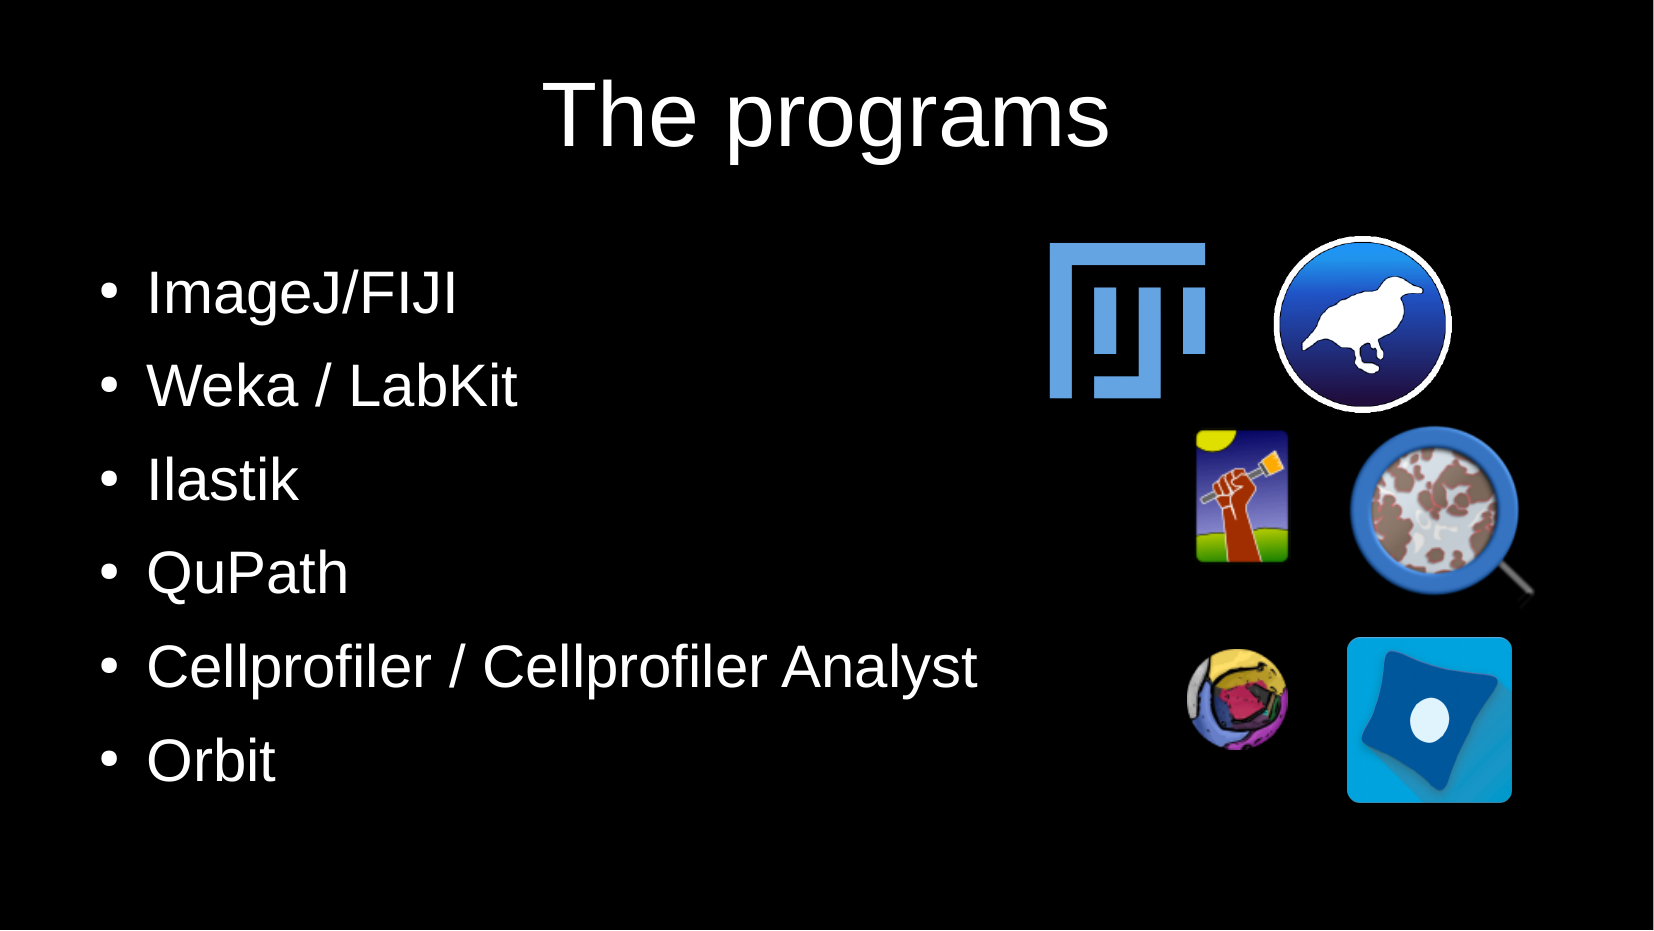

# The programs
ImageJ/FIJI
Weka / LabKit
Ilastik
QuPath
Cellprofiler / Cellprofiler Analyst
Orbit